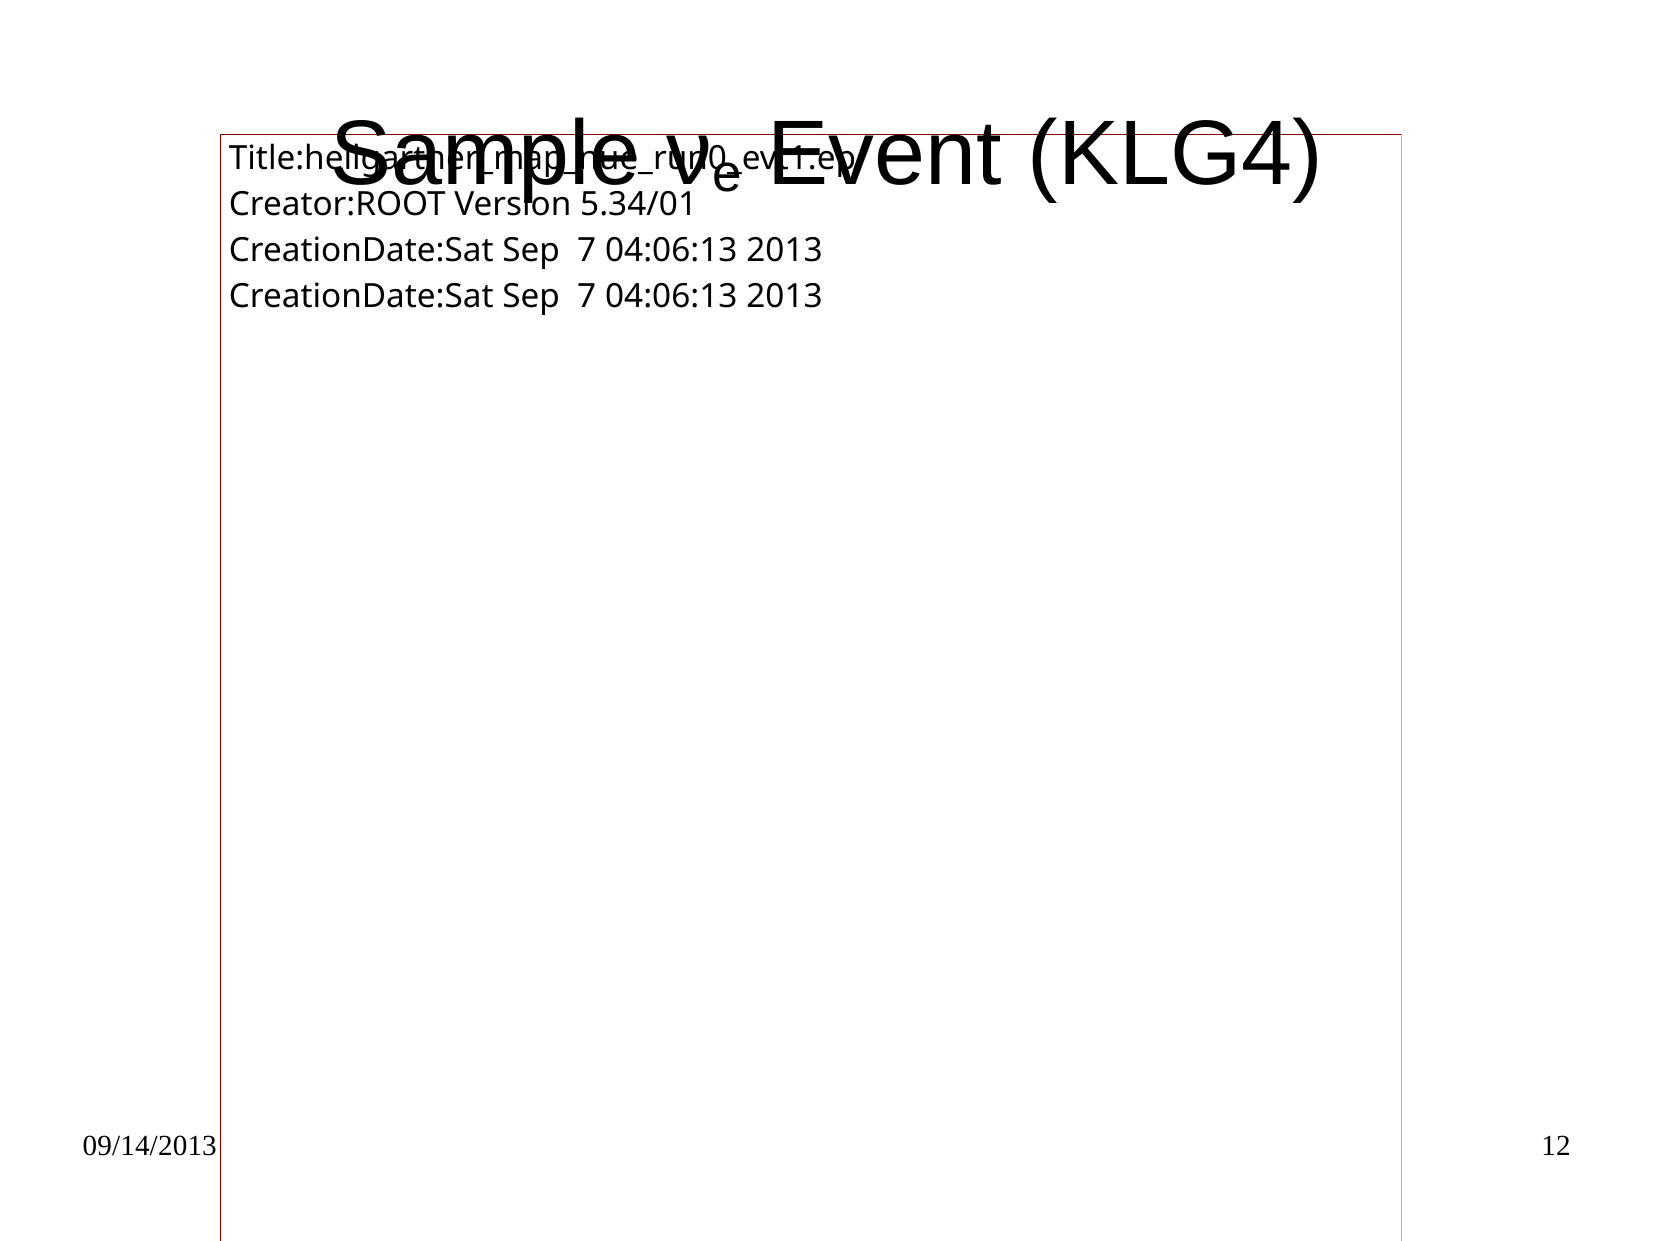

# Sample νe Event (KLG4)
09/14/2013
12